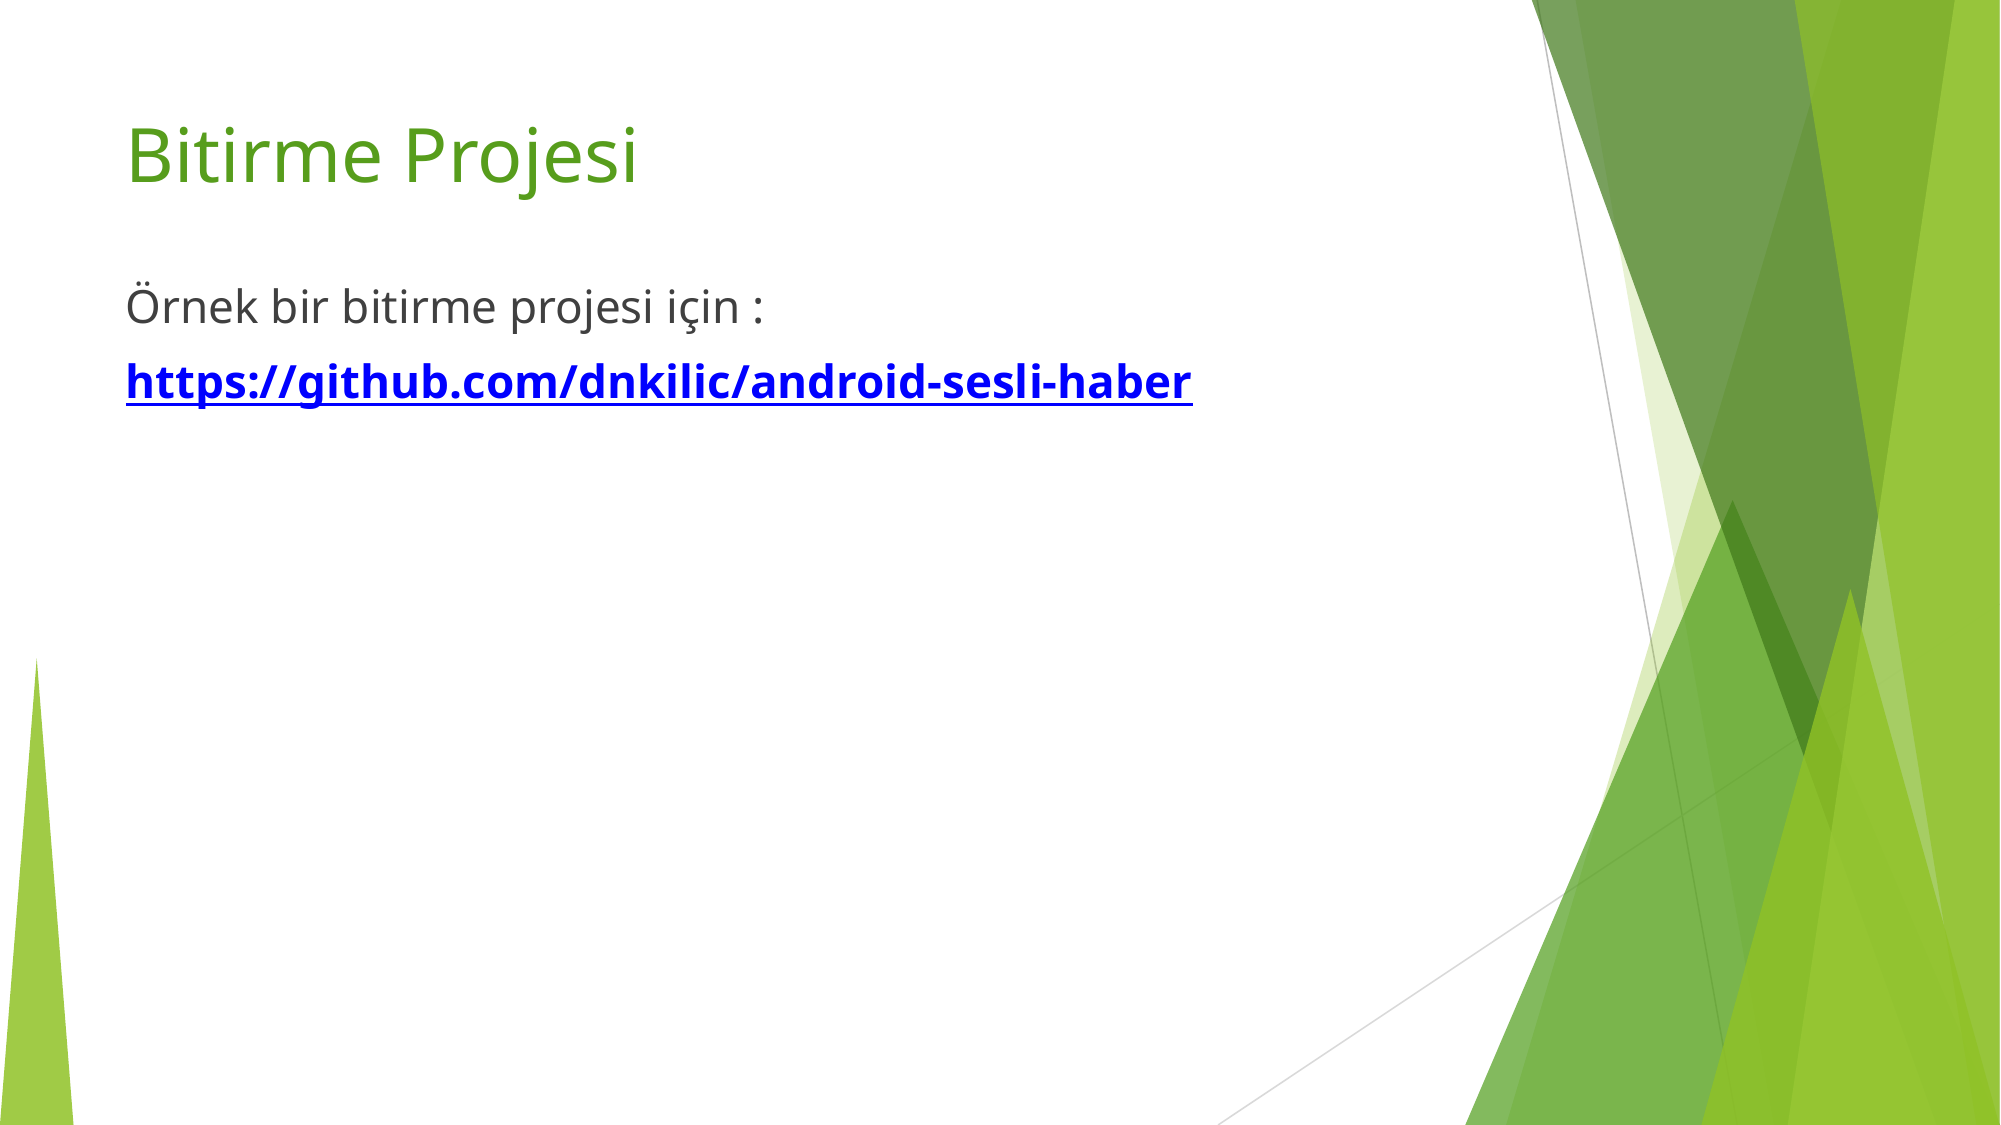

# Bitirme Projesi
Örnek bir bitirme projesi için :
https://github.com/dnkilic/android-sesli-haber